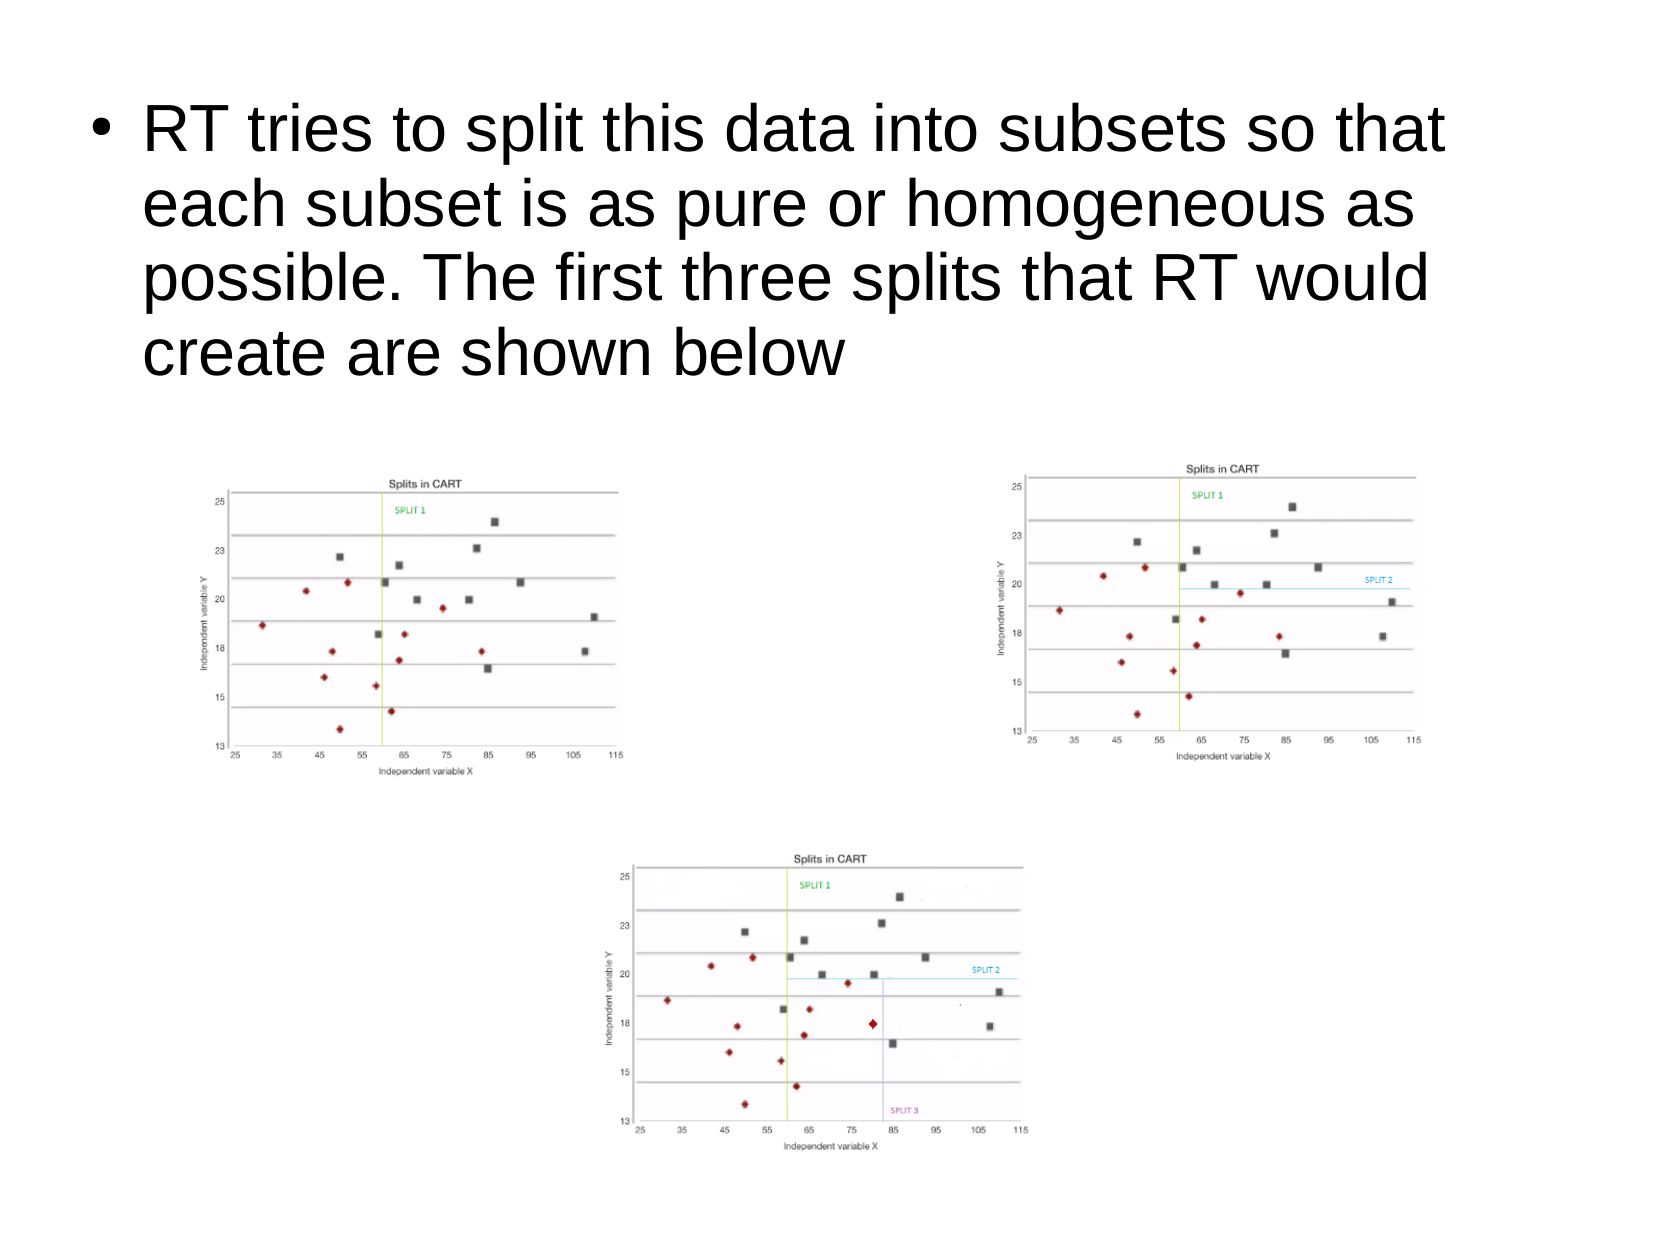

# RT tries to split this data into subsets so that each subset is as pure or homogeneous as possible. The first three splits that RT would create are shown below